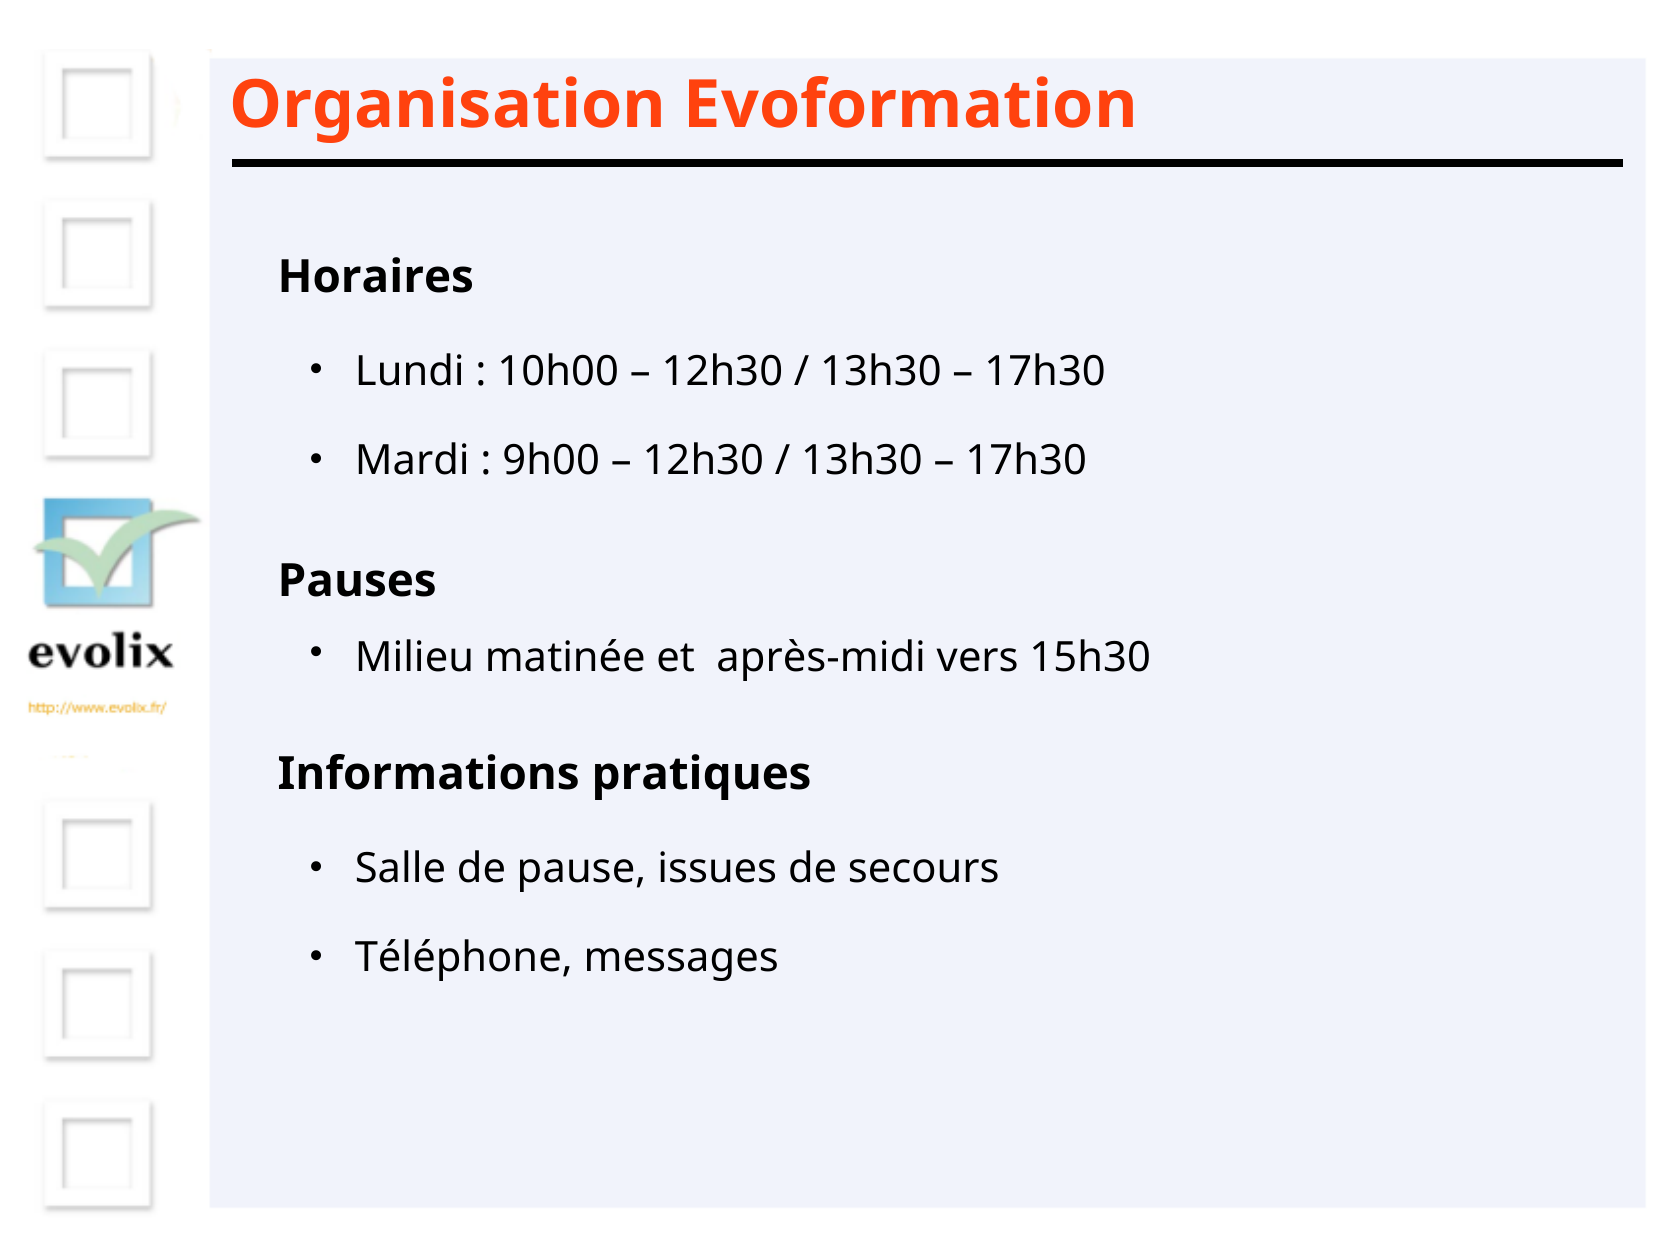

# Organisation Evoformation
Horaires
Lundi : 10h00 – 12h30 / 13h30 – 17h30
Mardi : 9h00 – 12h30 / 13h30 – 17h30
Pauses
Milieu matinée et après-midi vers 15h30
Informations pratiques
Salle de pause, issues de secours
Téléphone, messages